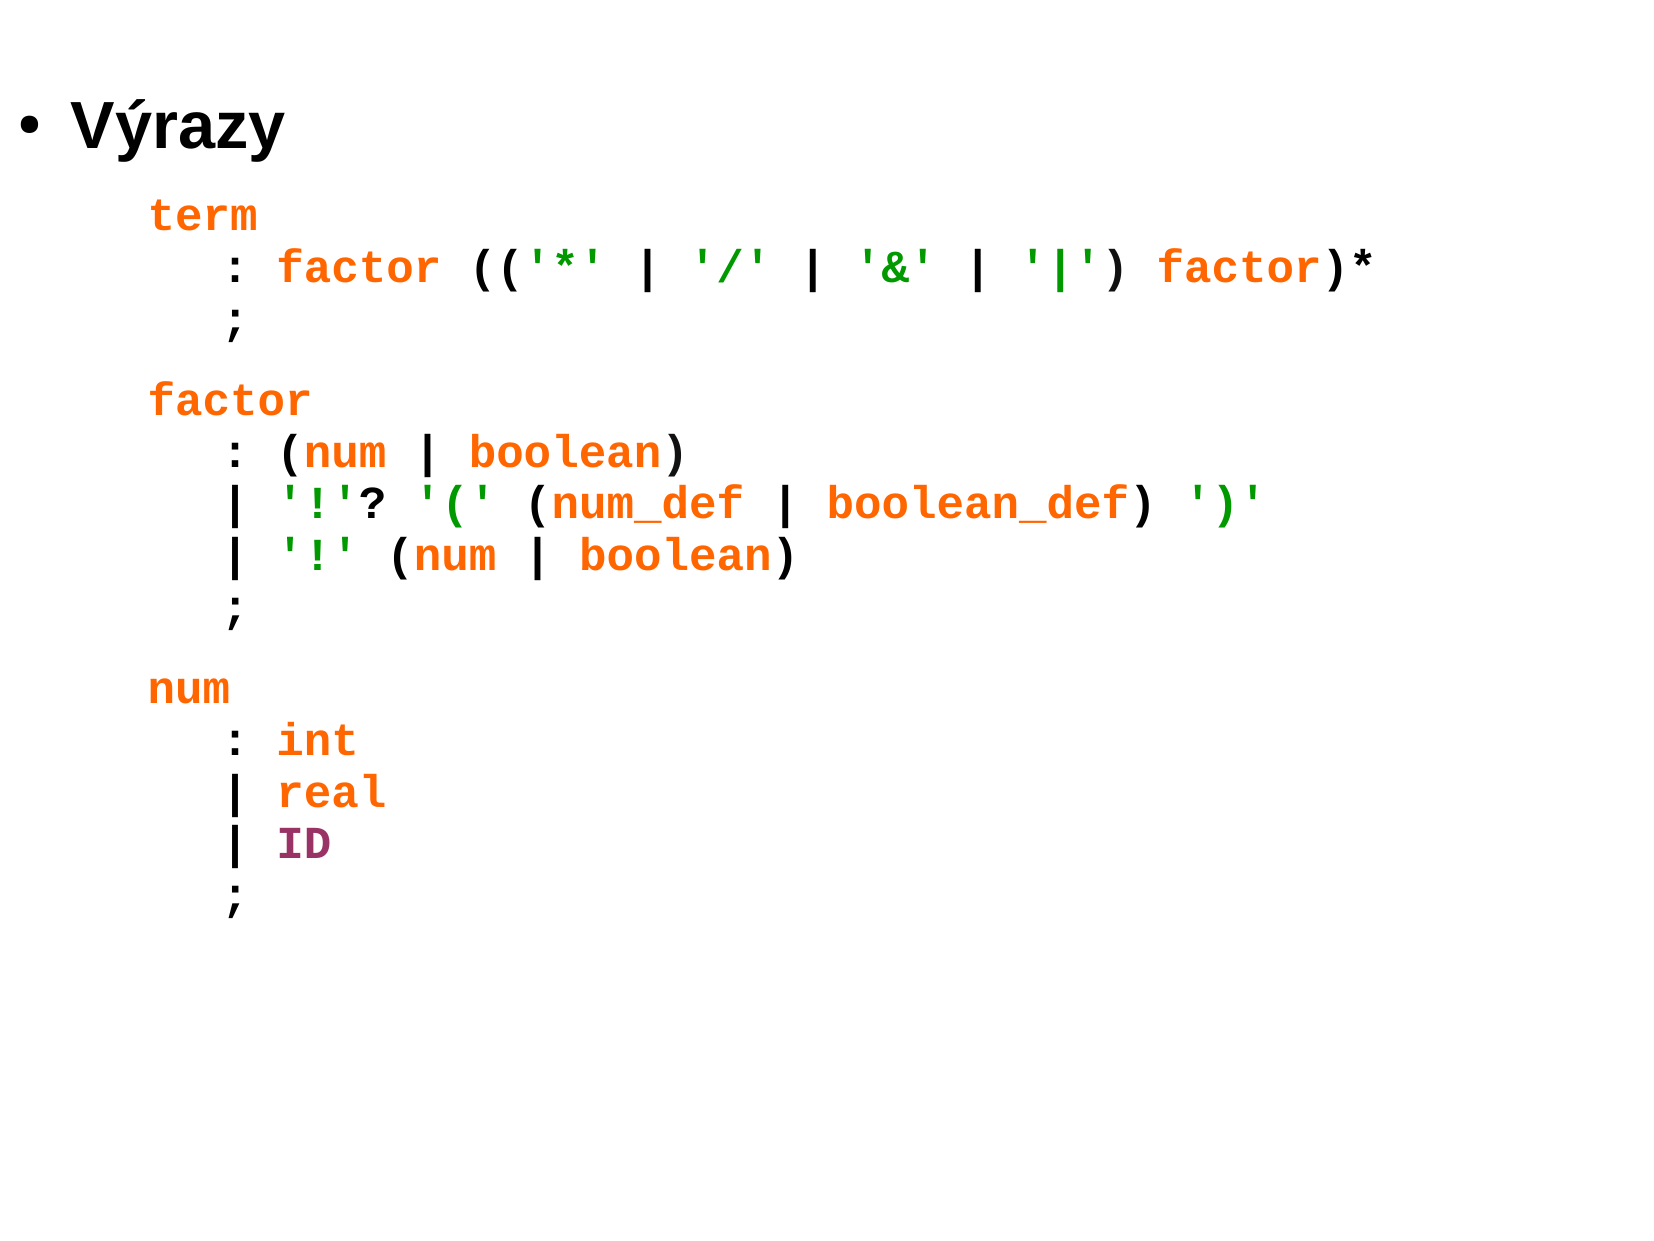

# Výrazy
 		term
 		: factor (('*' | '/' | '&' | '|') factor)*
 		;
 		factor
 		: (num | boolean)
 		| '!'? '(' (num_def | boolean_def) ')'
 		| '!' (num | boolean)
 		;
 		num
 		: int
 		| real
 		| ID
 		;